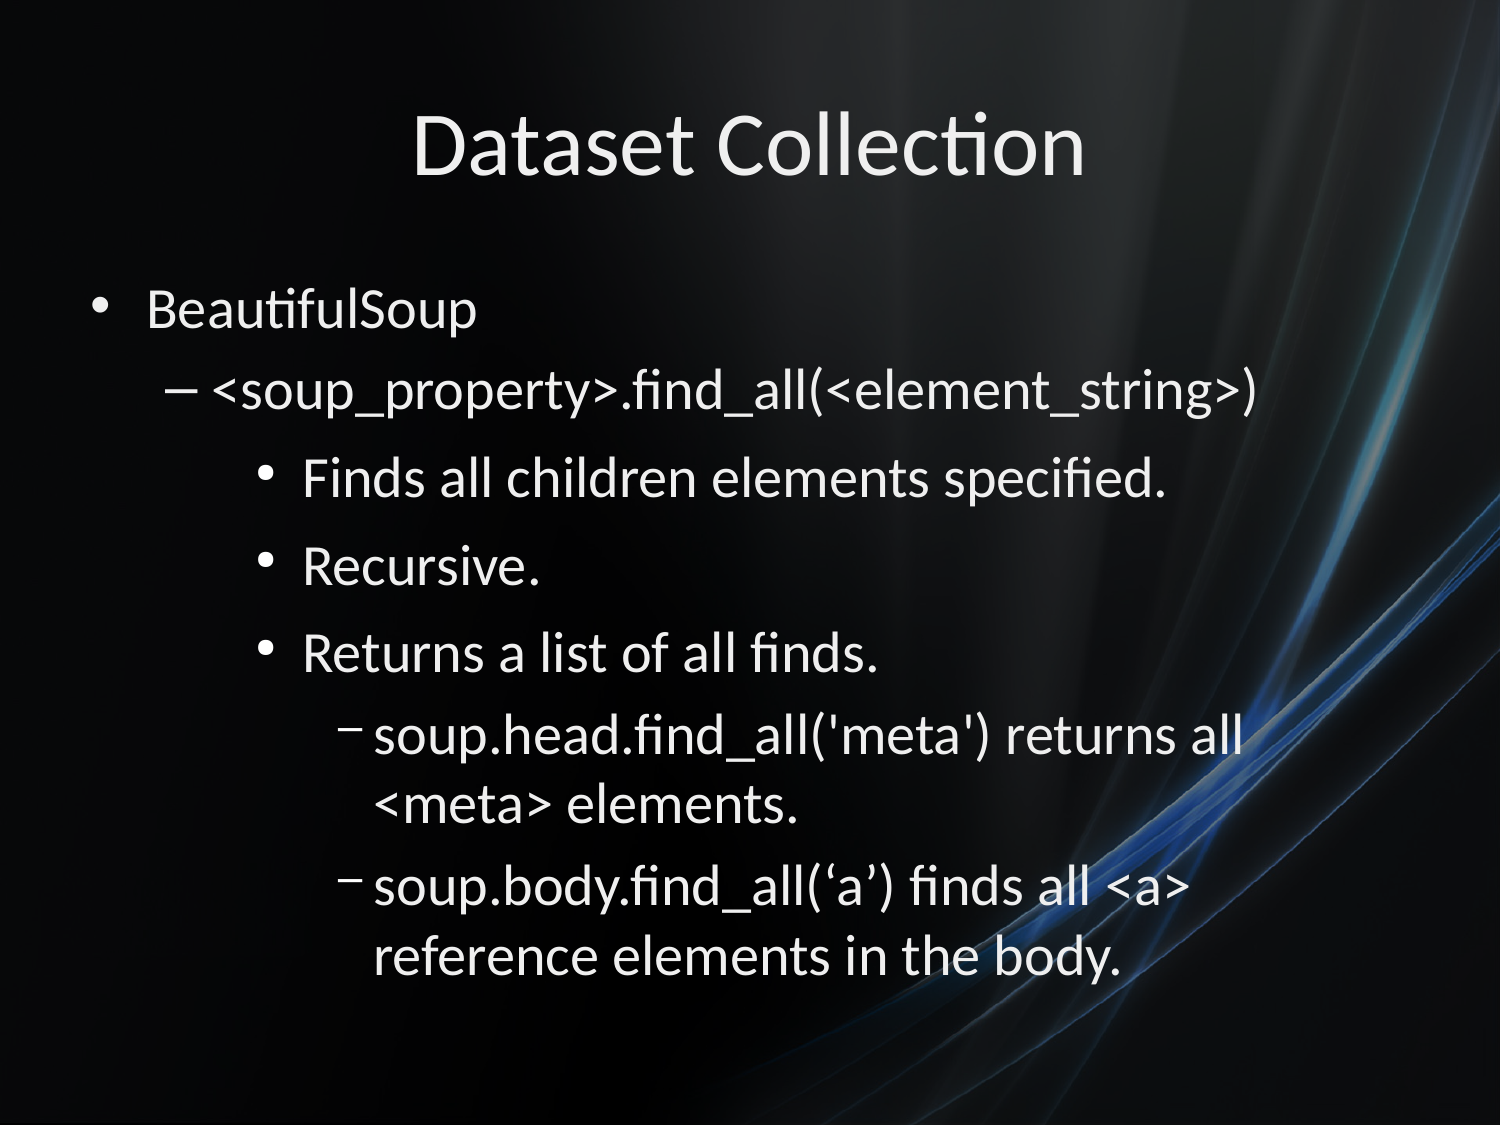

# Dataset Collection
BeautifulSoup
<soup_property>.find_all(<element_string>)
Finds all children elements specified.
Recursive.
Returns a list of all finds.
soup.head.find_all('meta') returns all <meta> elements.
soup.body.find_all(‘a’) finds all <a> reference elements in the body.